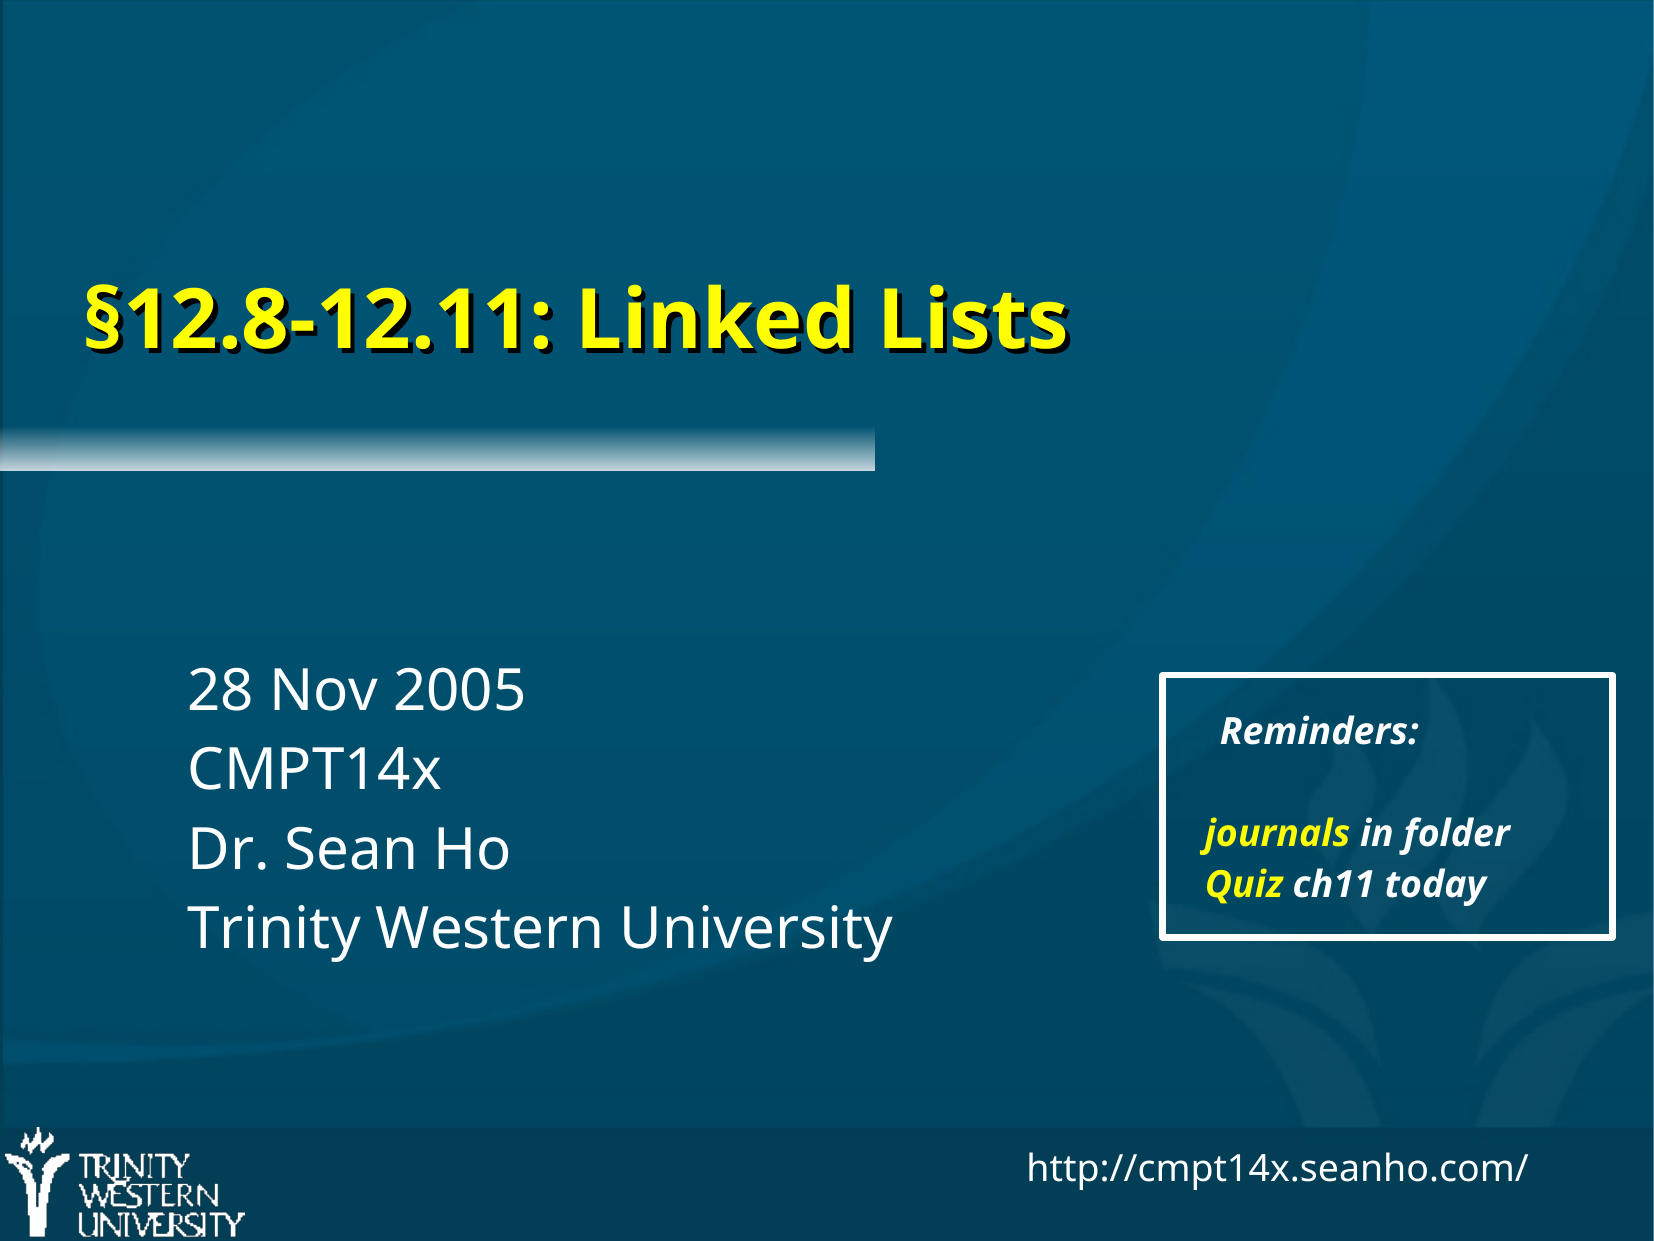

# §12.8-12.11: Linked Lists
28 Nov 2005
CMPT14x
Dr. Sean Ho
Trinity Western University
Reminders:
journals in folder
Quiz ch11 today
http://cmpt14x.seanho.com/